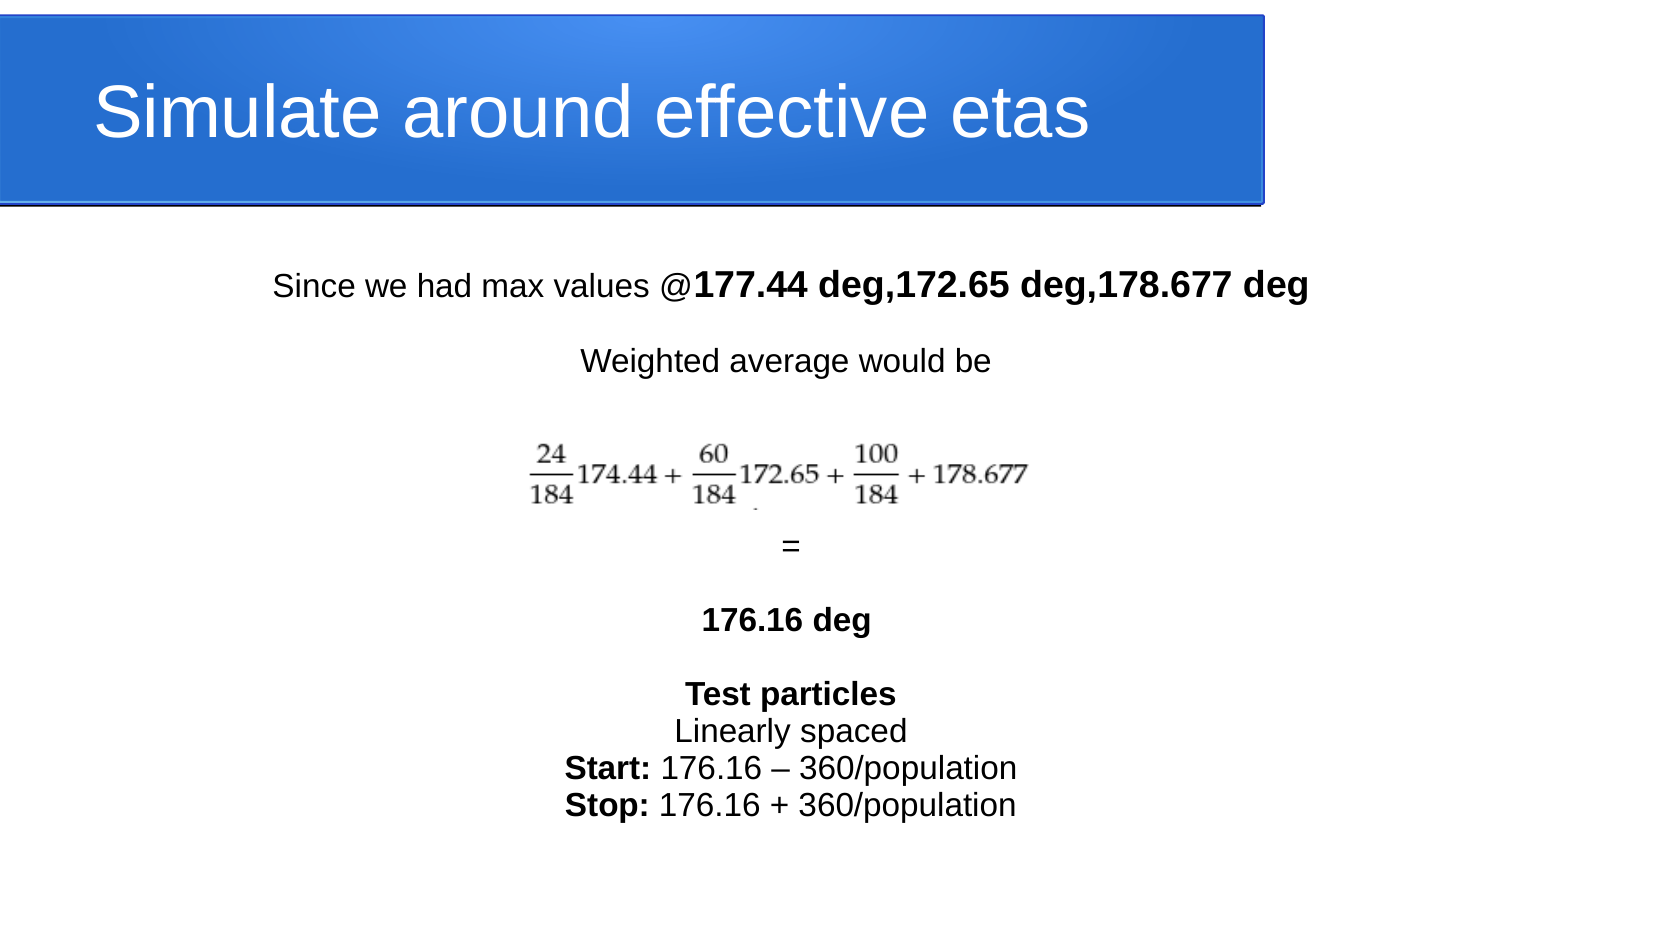

Simulate around effective etas
# Since we had max values @177.44 deg,172.65 deg,178.677 deg
Weighted average would be
=
176.16 deg
Test particles
Linearly spaced
Start: 176.16 – 360/population
Stop: 176.16 + 360/population